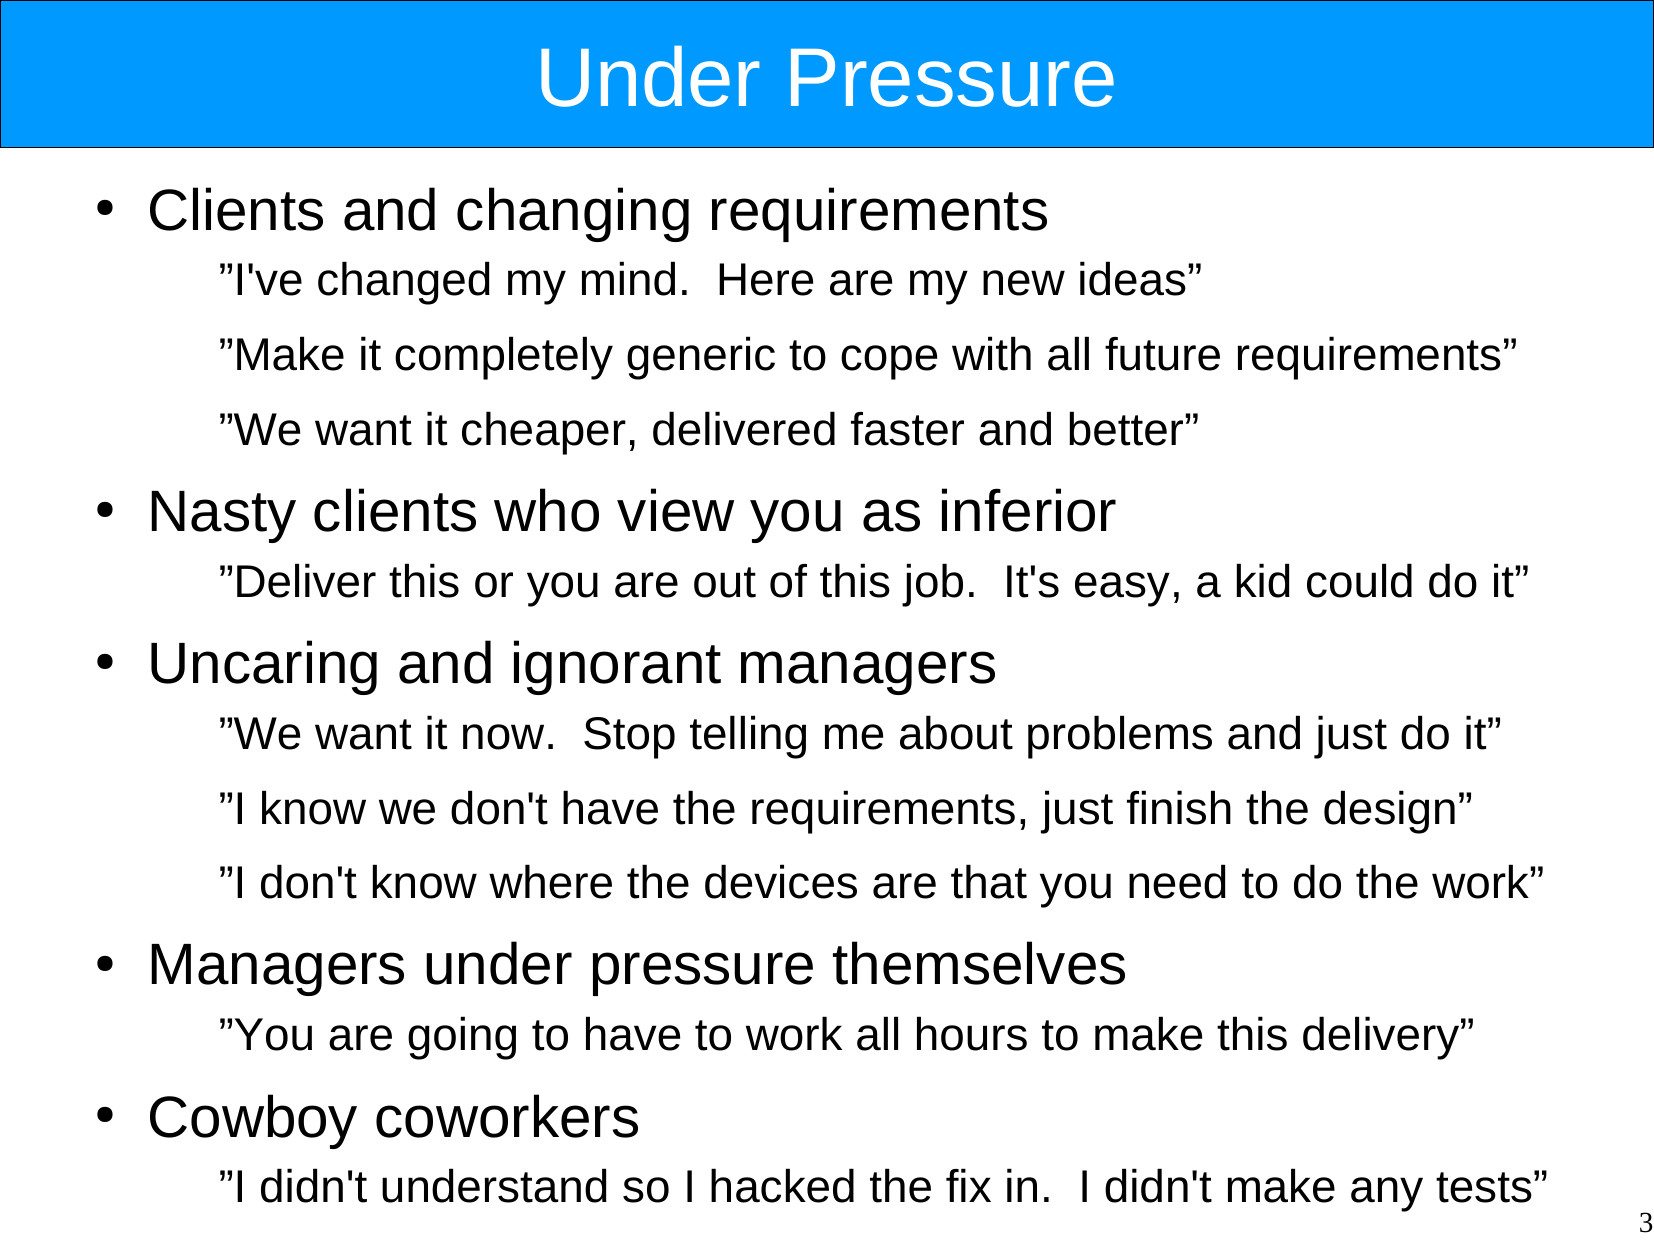

# Under Pressure
Clients and changing requirements
”I've changed my mind. Here are my new ideas”
”Make it completely generic to cope with all future requirements”
”We want it cheaper, delivered faster and better”
Nasty clients who view you as inferior
”Deliver this or you are out of this job. It's easy, a kid could do it”
Uncaring and ignorant managers
”We want it now. Stop telling me about problems and just do it”
”I know we don't have the requirements, just finish the design”
”I don't know where the devices are that you need to do the work”
Managers under pressure themselves
”You are going to have to work all hours to make this delivery”
Cowboy coworkers
”I didn't understand so I hacked the fix in. I didn't make any tests”
3